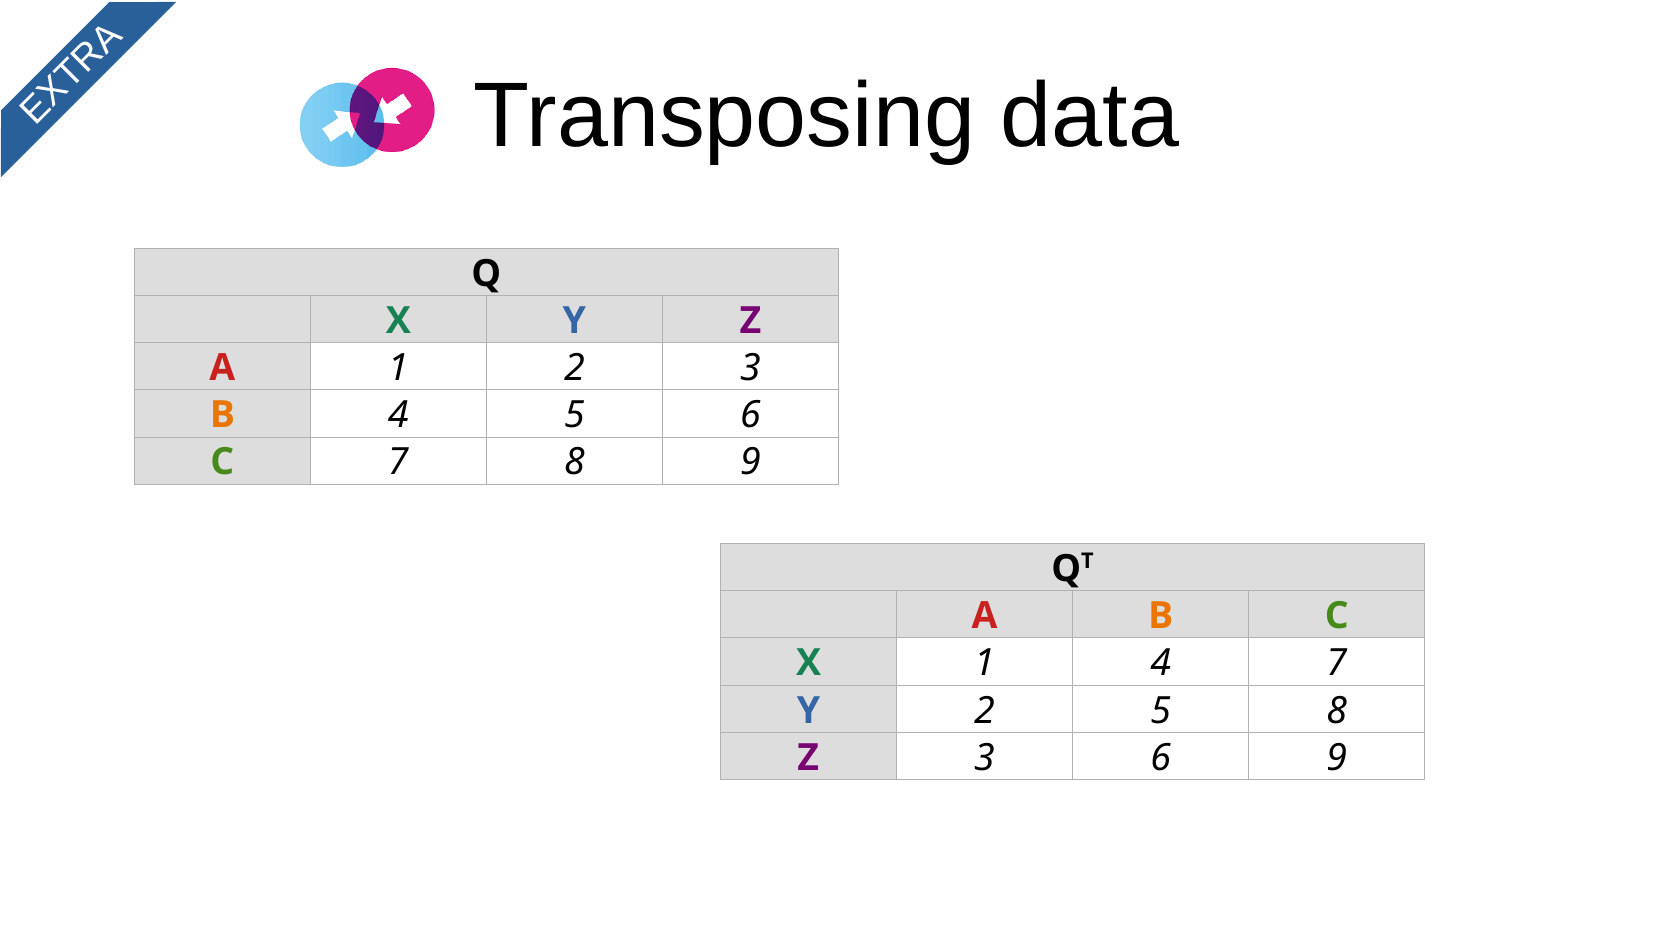

# Transposing data
EXTRA
Q
Patient
X
S2
Y
S2
Z
Peptide
A
1
2
2
2
3
B
4
4
5
4
6
C
7
4
8
4
9
QT
A
B
C
X
1
2
4
2
7
Y
2
4
5
4
8
Z
3
4
6
4
9